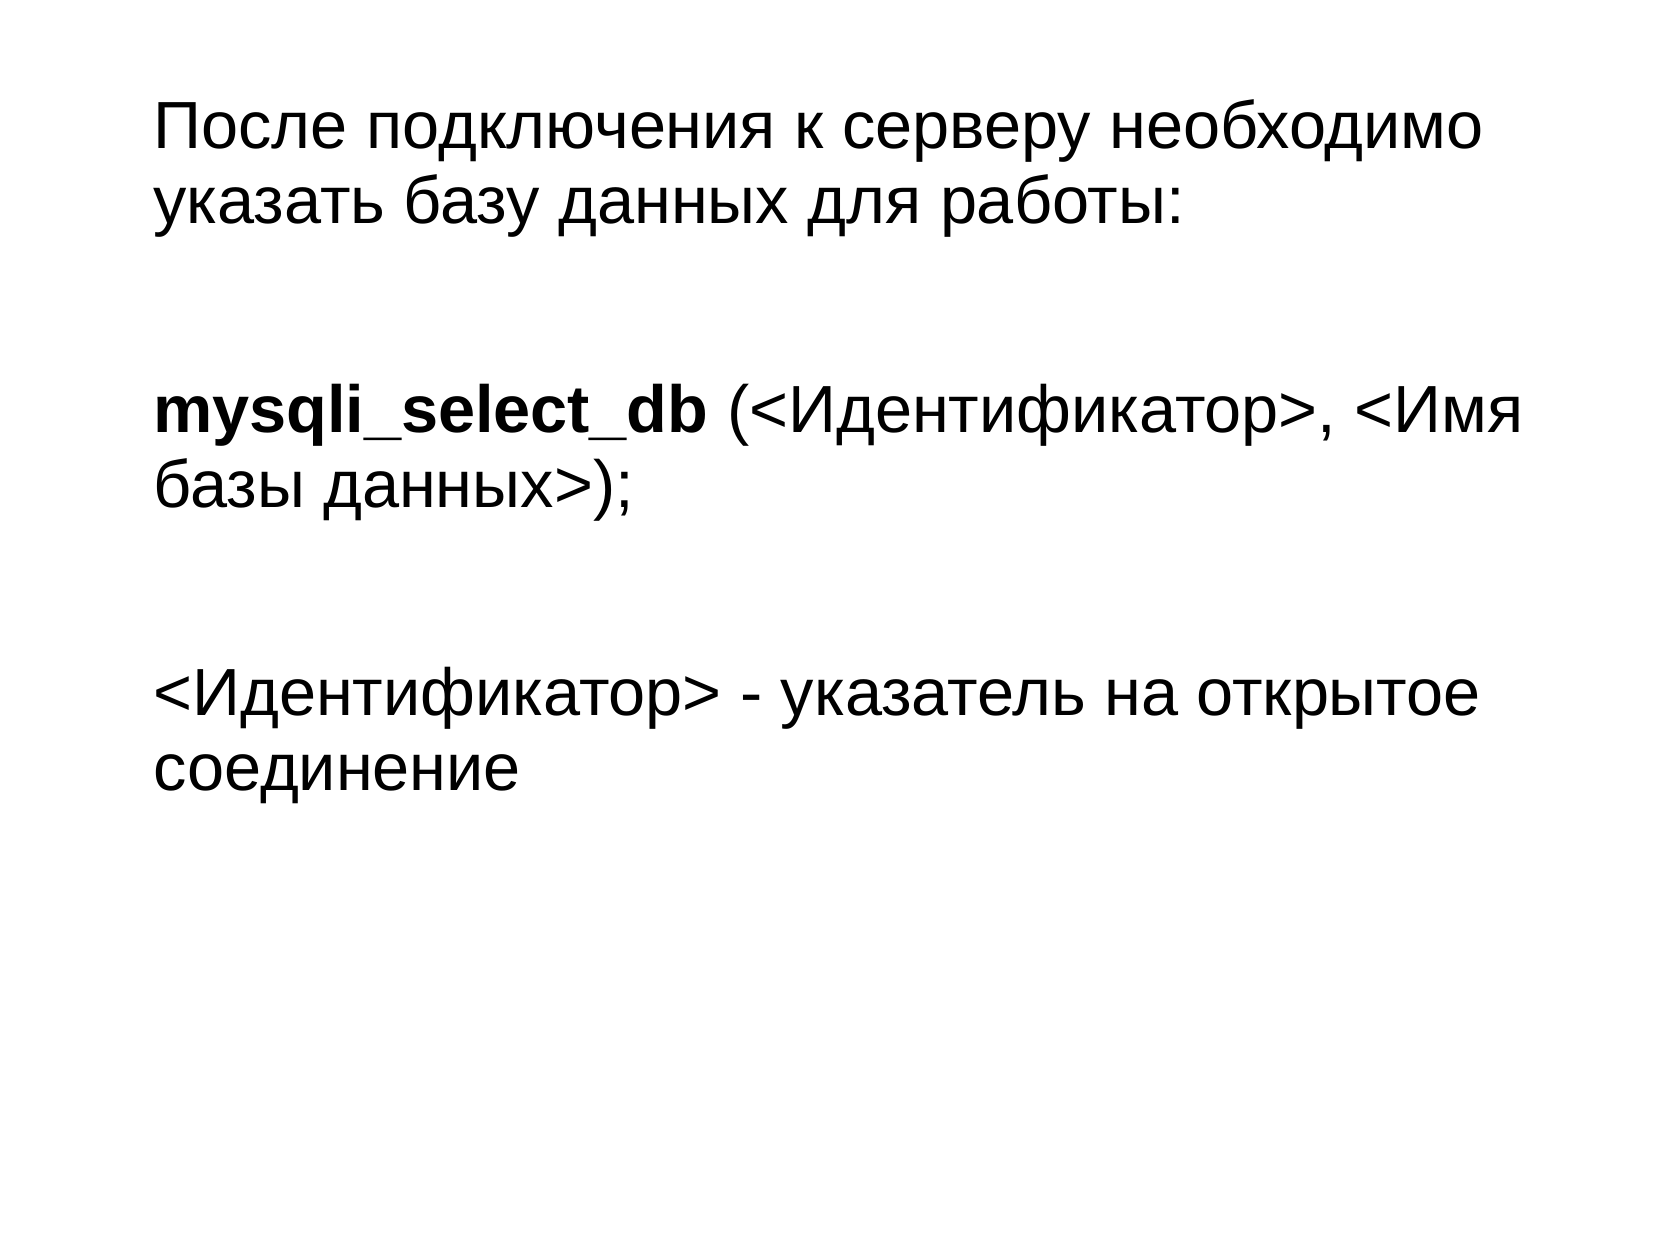

# После подключения к серверу необходимо указать базу данных для работы:
mysqli_select_db (<Идентификатор>, <Имя базы данных>);
<Идентификатор> - указатель на открытое соединение